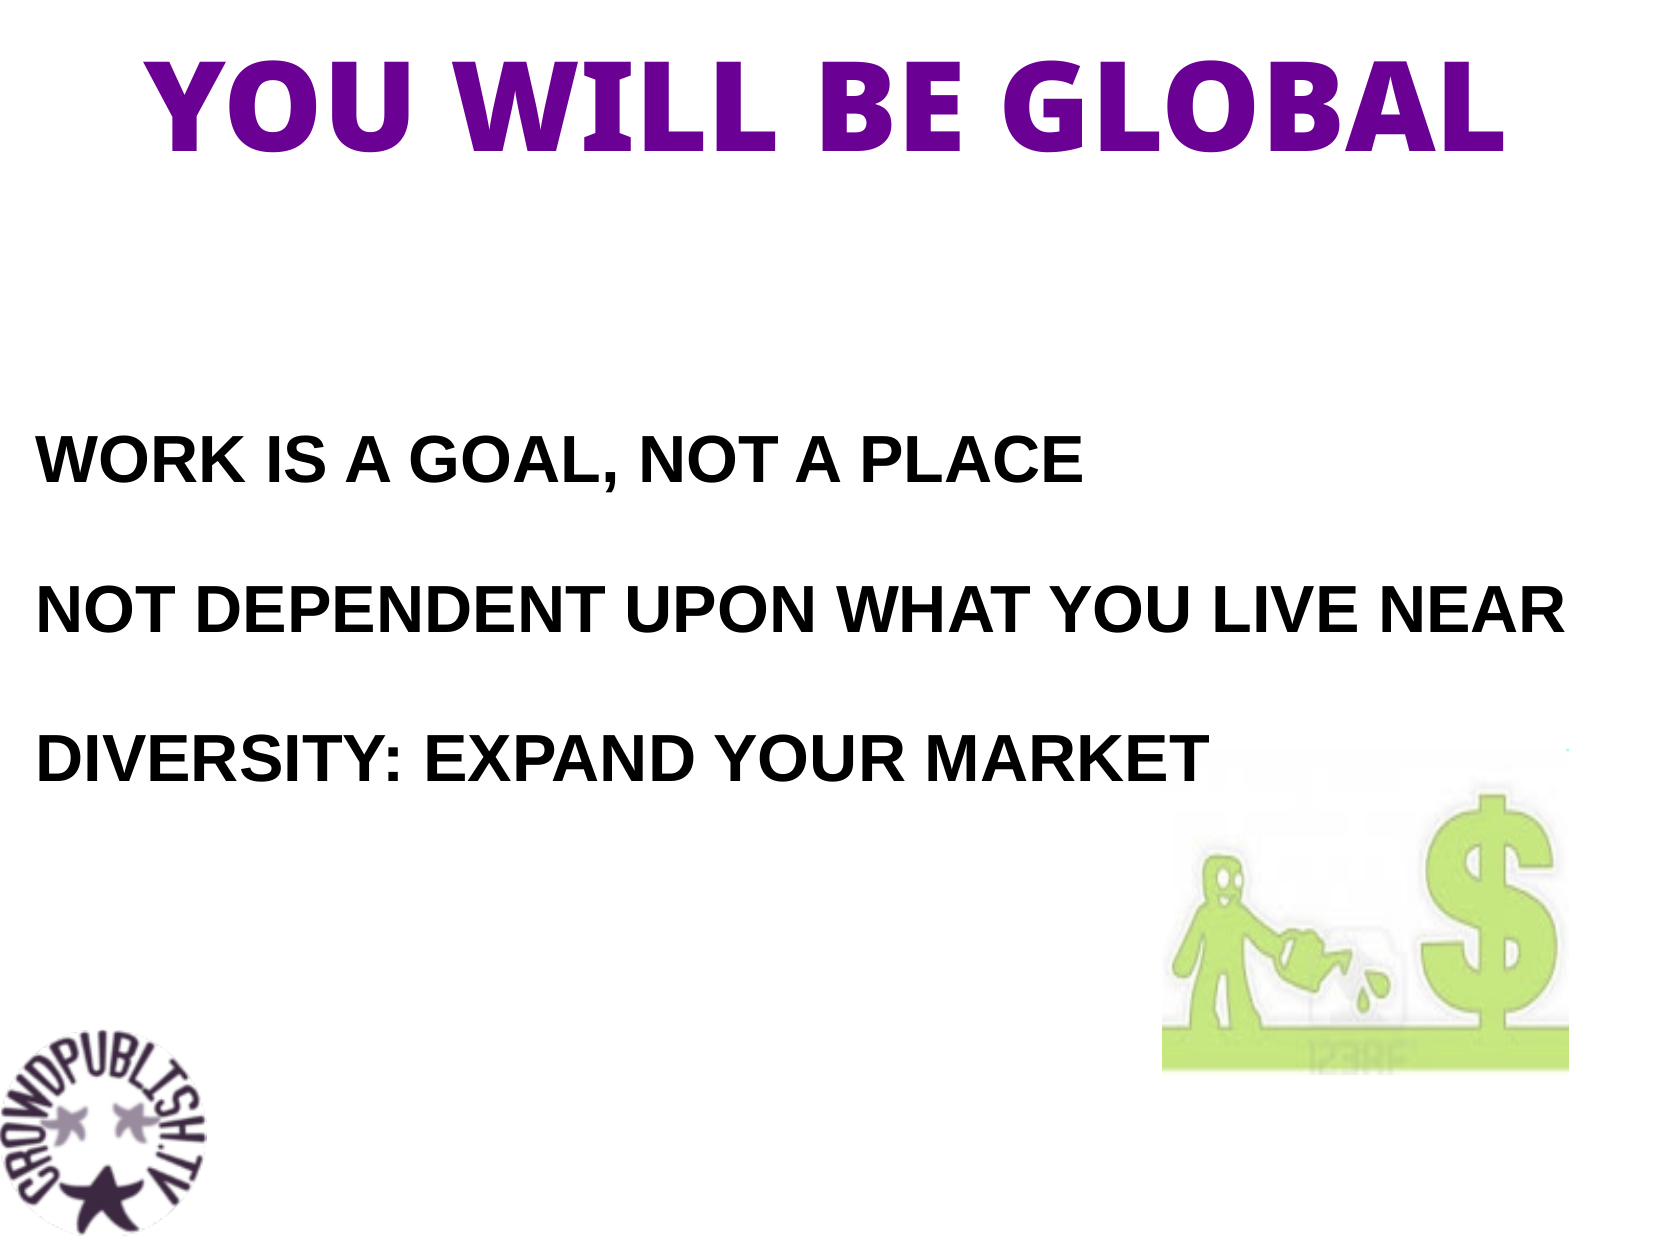

YOU WILL BE GLOBAL
# WORK IS A GOAL, NOT A PLACE
NOT DEPENDENT UPON WHAT YOU LIVE NEAR
DIVERSITY: EXPAND YOUR MARKET